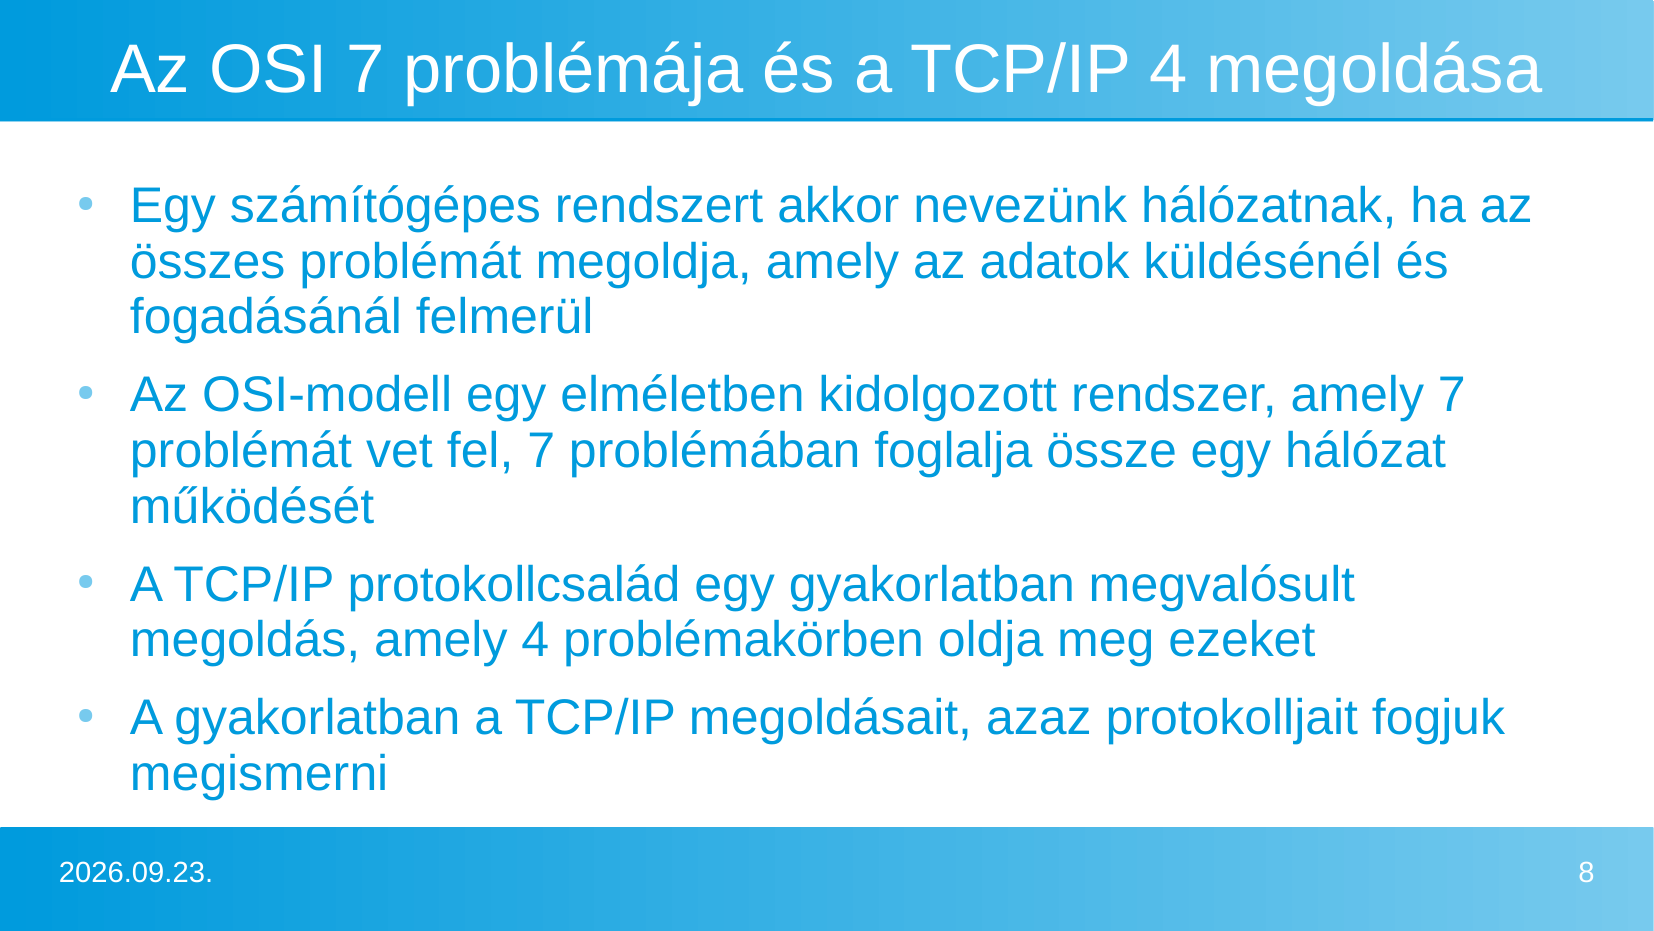

# Az OSI 7 problémája és a TCP/IP 4 megoldása
Egy számítógépes rendszert akkor nevezünk hálózatnak, ha az összes problémát megoldja, amely az adatok küldésénél és fogadásánál felmerül
Az OSI-modell egy elméletben kidolgozott rendszer, amely 7 problémát vet fel, 7 problémában foglalja össze egy hálózat működését
A TCP/IP protokollcsalád egy gyakorlatban megvalósult megoldás, amely 4 problémakörben oldja meg ezeket
A gyakorlatban a TCP/IP megoldásait, azaz protokolljait fogjuk megismerni
8